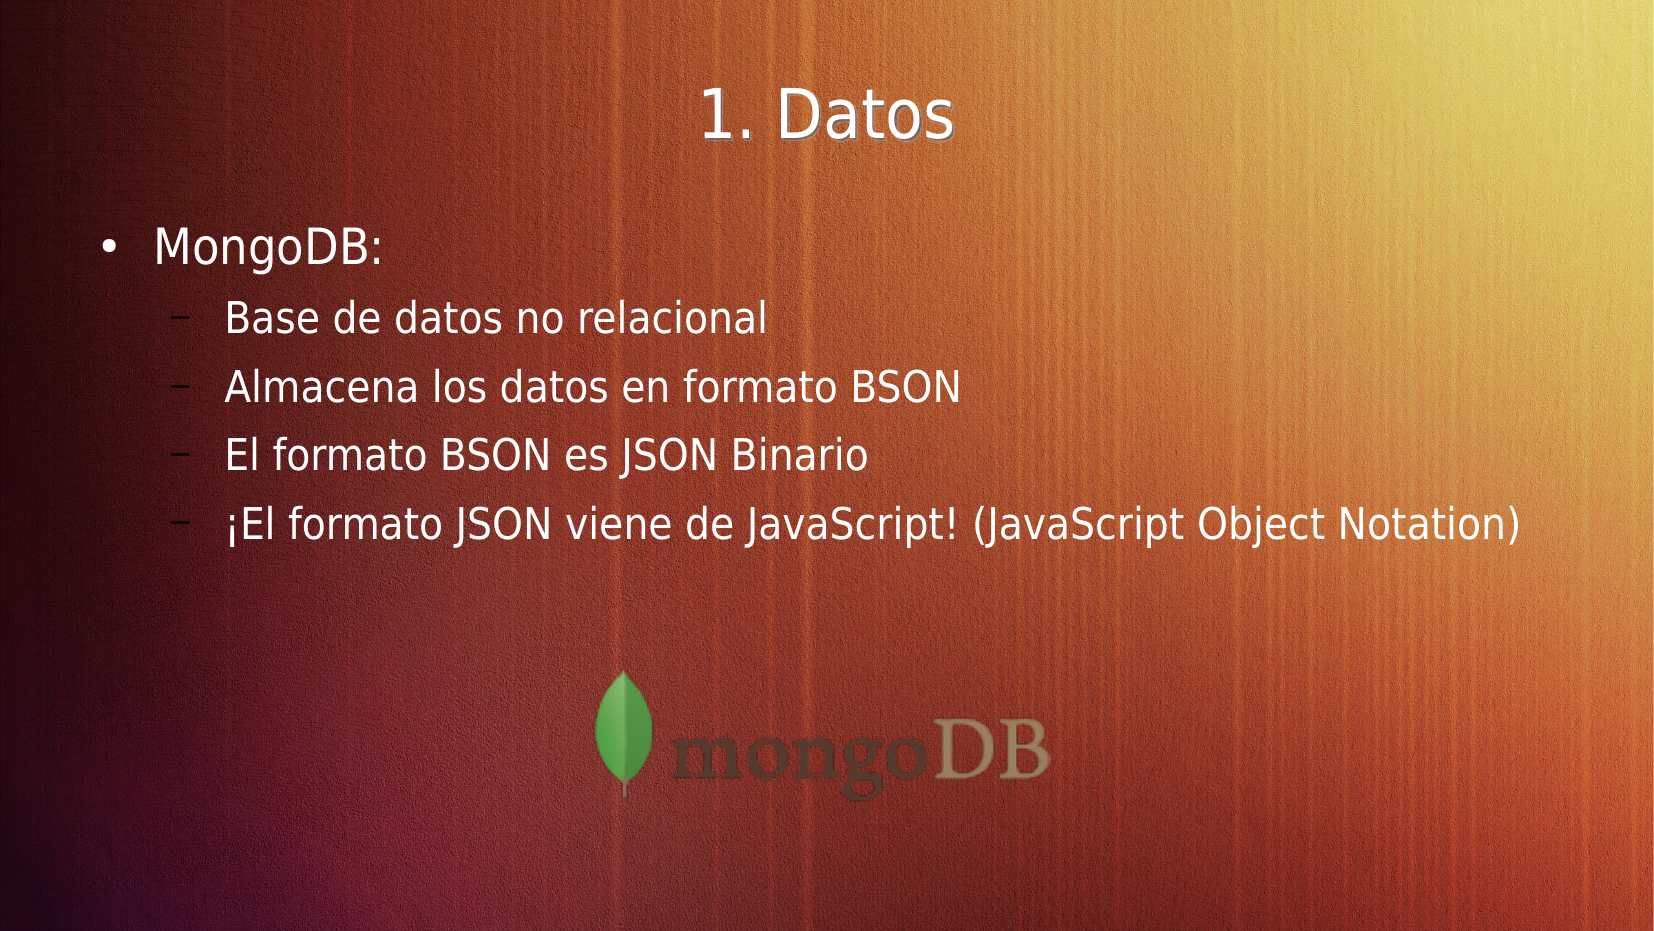

# 1. Datos
MongoDB:
Base de datos no relacional
Almacena los datos en formato BSON
El formato BSON es JSON Binario
¡El formato JSON viene de JavaScript! (JavaScript Object Notation)